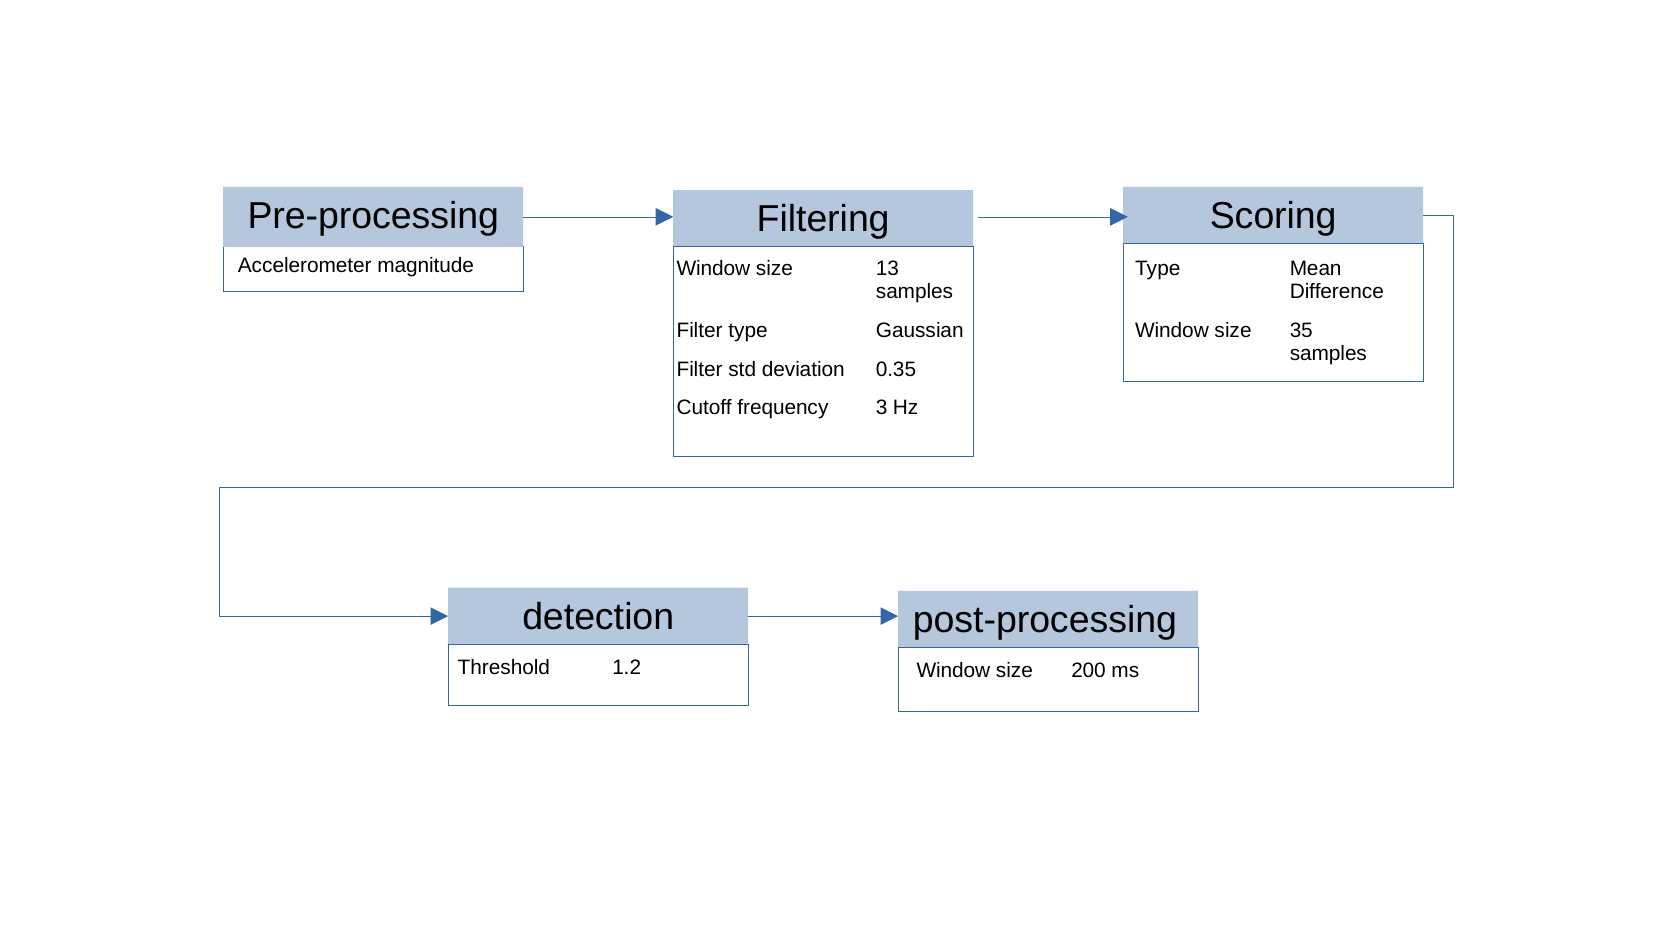

Pre-processing
Scoring
Filtering
Accelerometer magnitude
| Type | Mean Difference |
| --- | --- |
| Window size | 35 samples |
| Window size | 13 samples |
| --- | --- |
| Filter type | Gaussian |
| Filter std deviation | 0.35 |
| Cutoff frequency | 3 Hz |
detection
post-processing
| Threshold | 1.2 |
| --- | --- |
| Window size | 200 ms |
| --- | --- |